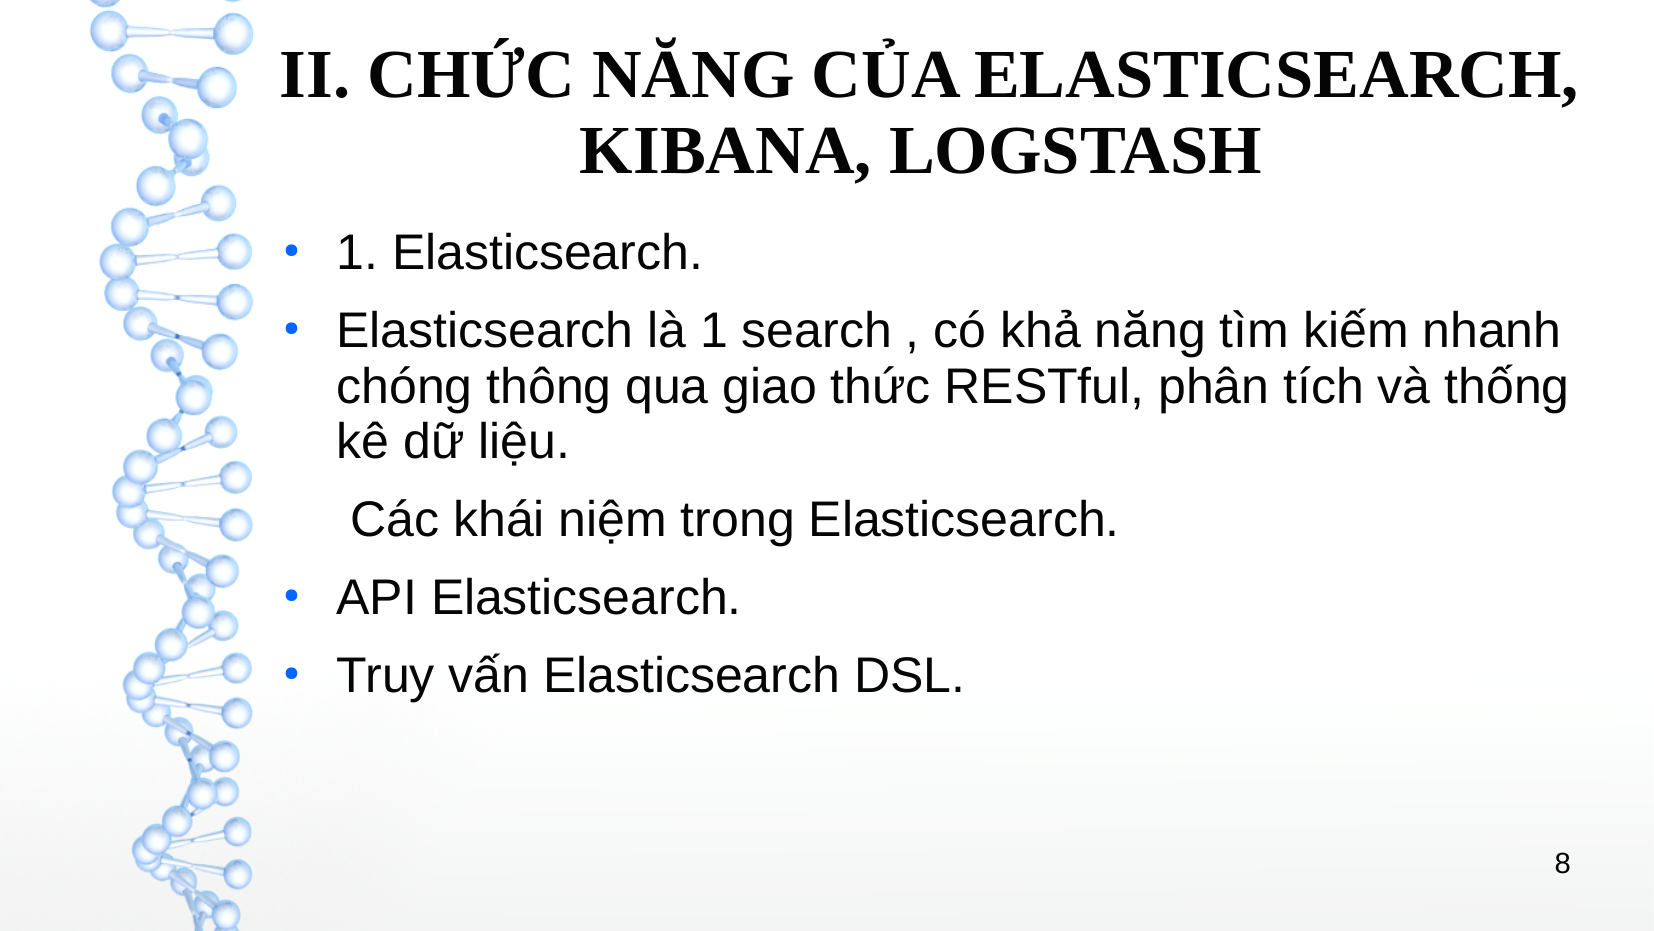

# II. CHỨC NĂNG CỦA ELASTICSEARCH, KIBANA, LOGSTASH
1. Elasticsearch.
Elasticsearch là 1 search , có khả năng tìm kiếm nhanh chóng thông qua giao thức RESTful, phân tích và thống kê dữ liệu.
 Các khái niệm trong Elasticsearch.
API Elasticsearch.
Truy vấn Elasticsearch DSL.
8